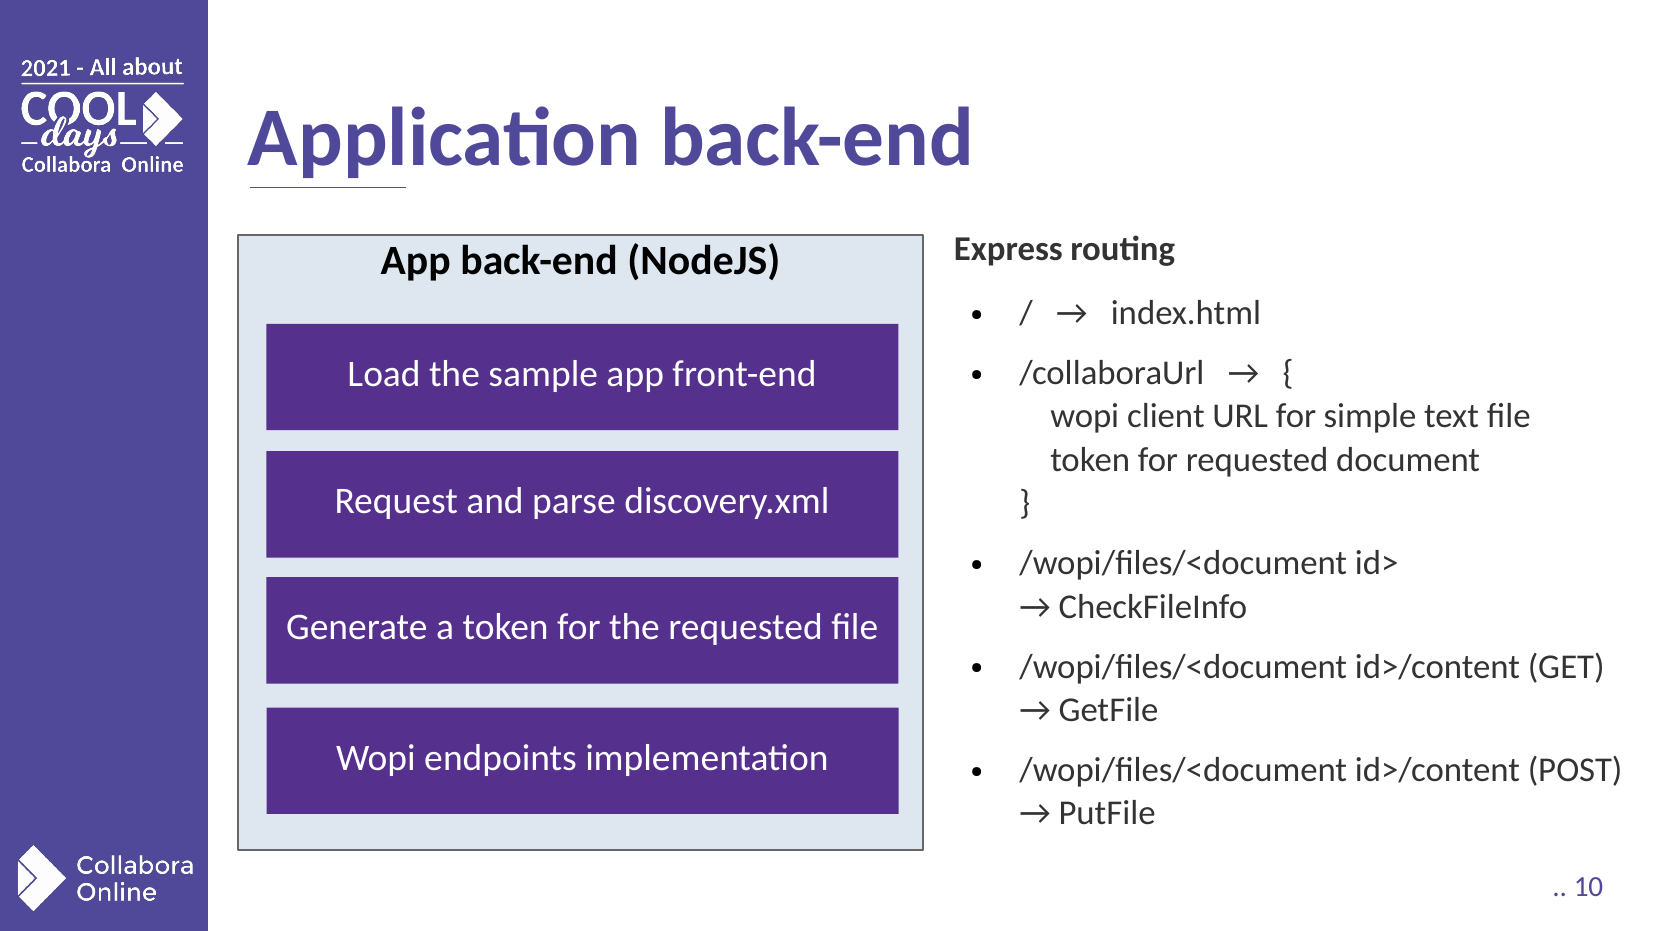

# Application back-end
Express routing
/ → index.html
/collaboraUrl → {
 wopi client URL for simple text file
 token for requested document
}
/wopi/files/<document id>
→ CheckFileInfo
/wopi/files/<document id>/content (GET)
→ GetFile
/wopi/files/<document id>/content (POST)
→ PutFile
App back-end (NodeJS)
Load the sample app front-end
Request and parse discovery.xml
Generate a token for the requested file
Wopi endpoints implementation
10